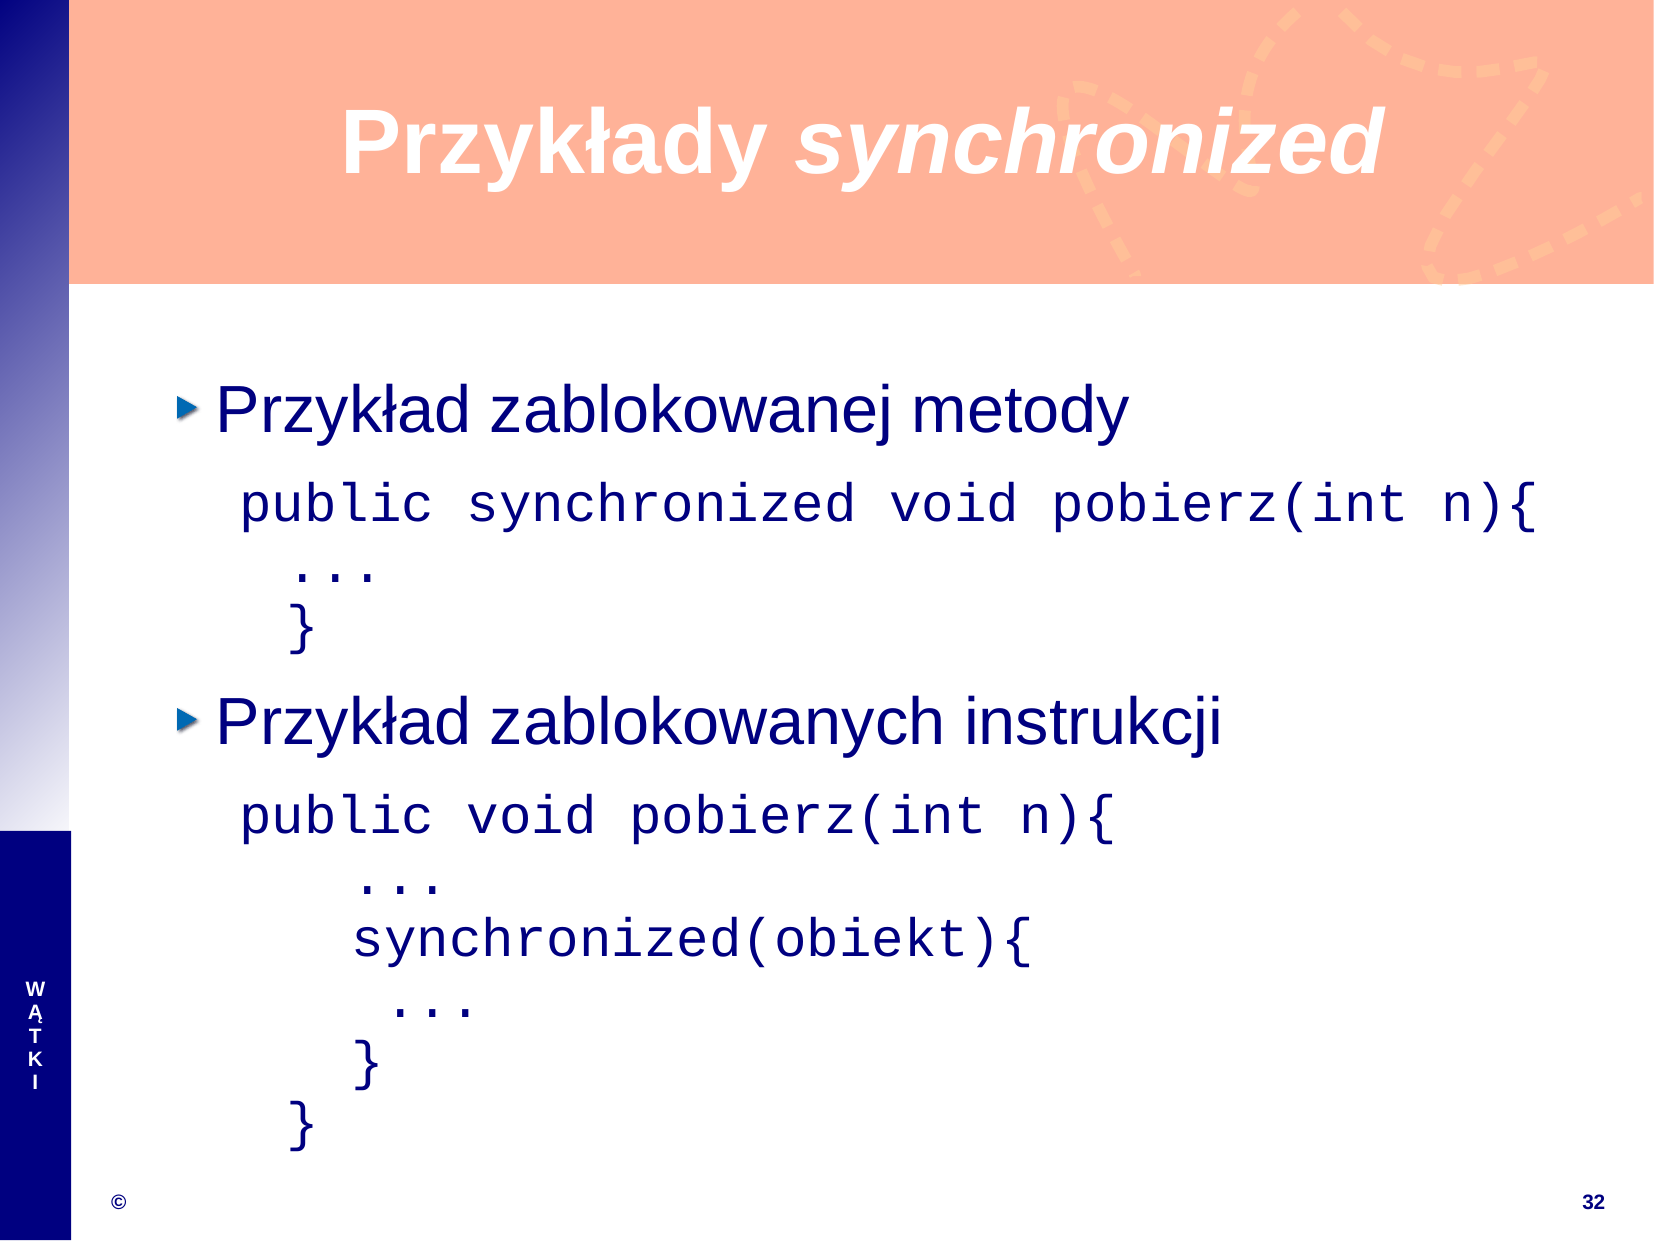

Przykłady synchronized
# Przykład zablokowanej metody
public synchronized void pobierz(int n){
...
}
Przykład zablokowanych instrukcji
public void pobierz(int n){
 ...
 synchronized(obiekt){
 ...
 }
}
W
Ą
T
K
I